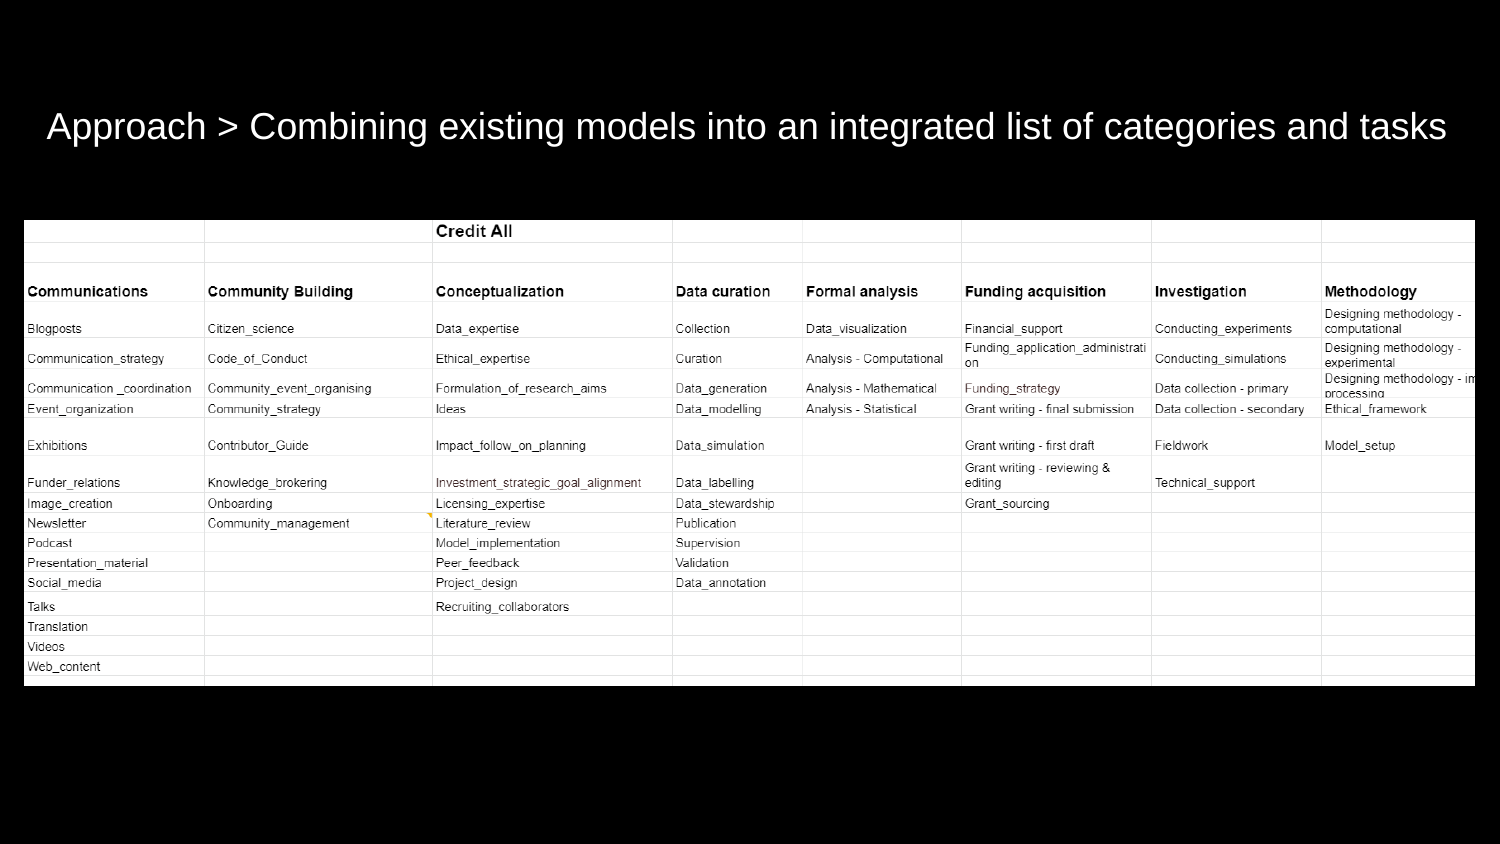

Approach > Combining existing models into an integrated list of categories and tasks